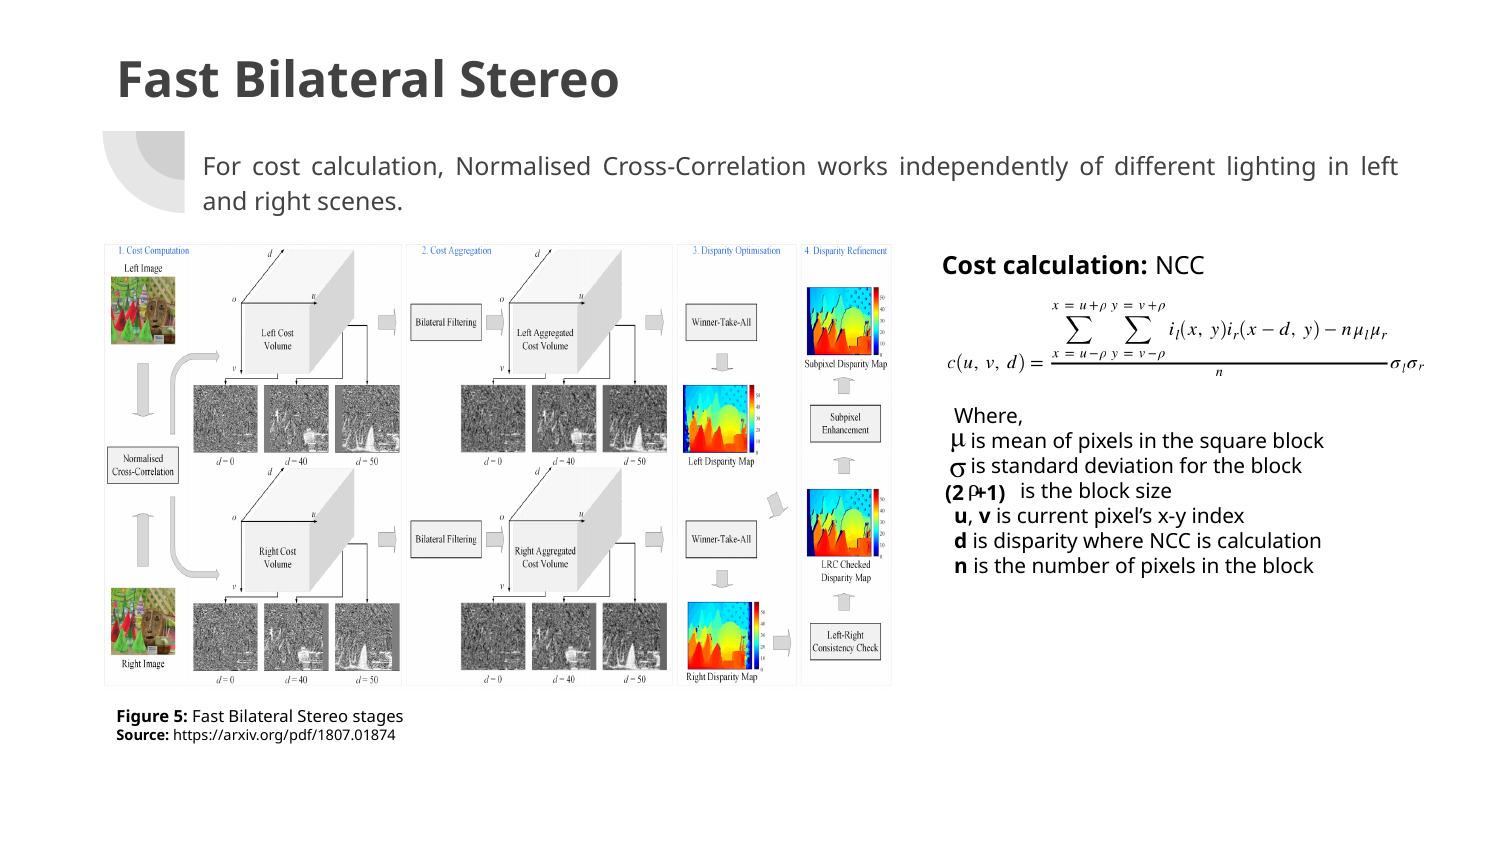

# Fast Bilateral Stereo
For cost calculation, Normalised Cross-Correlation works independently of different lighting in left and right scenes.
Cost calculation: NCC
Where,
 is mean of pixels in the square block
 is standard deviation for the block
 is the block size
u, v is current pixel’s x-y index
d is disparity where NCC is calculation
n is the number of pixels in the block
(2 +1)
Figure 5: Fast Bilateral Stereo stages
Source: https://arxiv.org/pdf/1807.01874